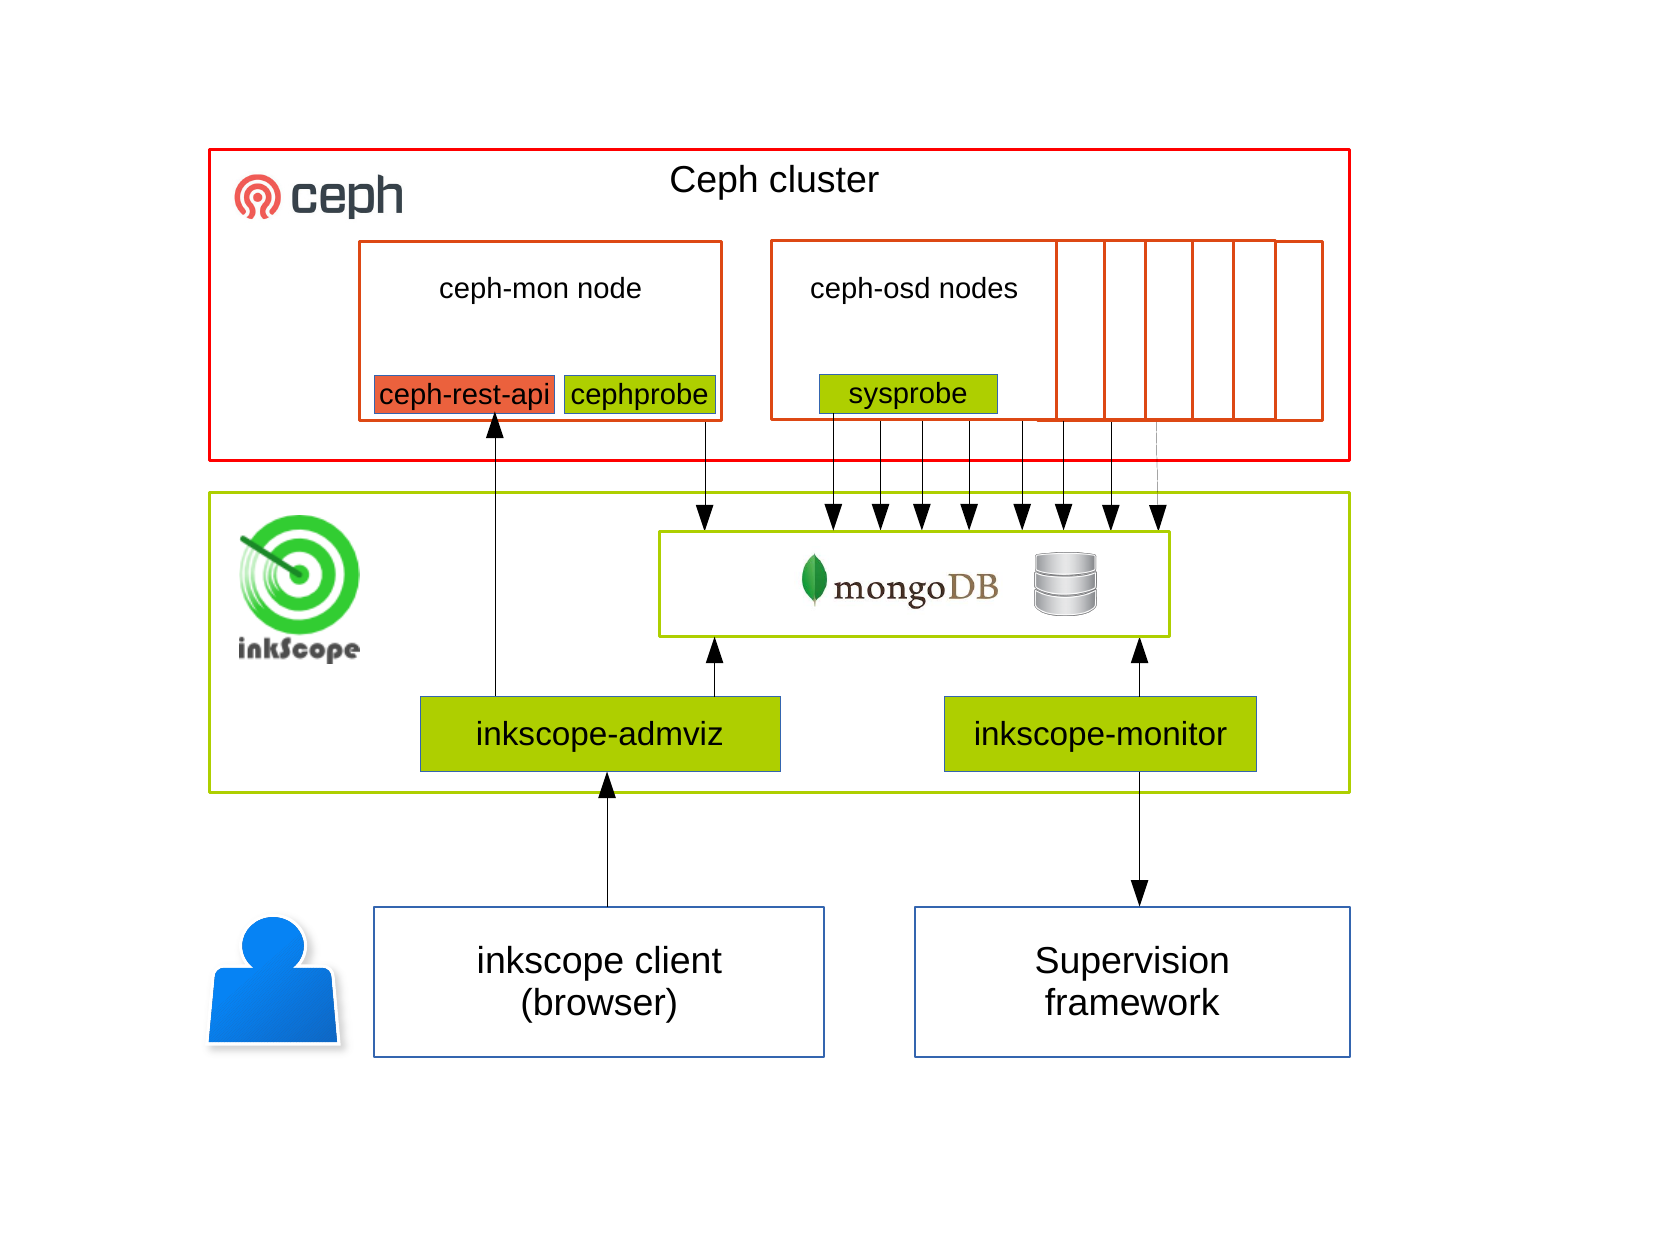

Ceph cluster
ceph-osd nodes
ceph-osd node
ceph-osd node
ceph-osd node
ceph-osd node
ceph-osd node
ceph-mon node
ceph-osd node
...
...
...
...
...
...
...
sysprobe
sysprobe
sysprobe
sysprobe
sysprobe
sysprobe
ceph-rest-api
cephprobe
sysprobe
inkscope-admviz
inkscope-monitor
inkscope client
(browser)
Supervision
framework